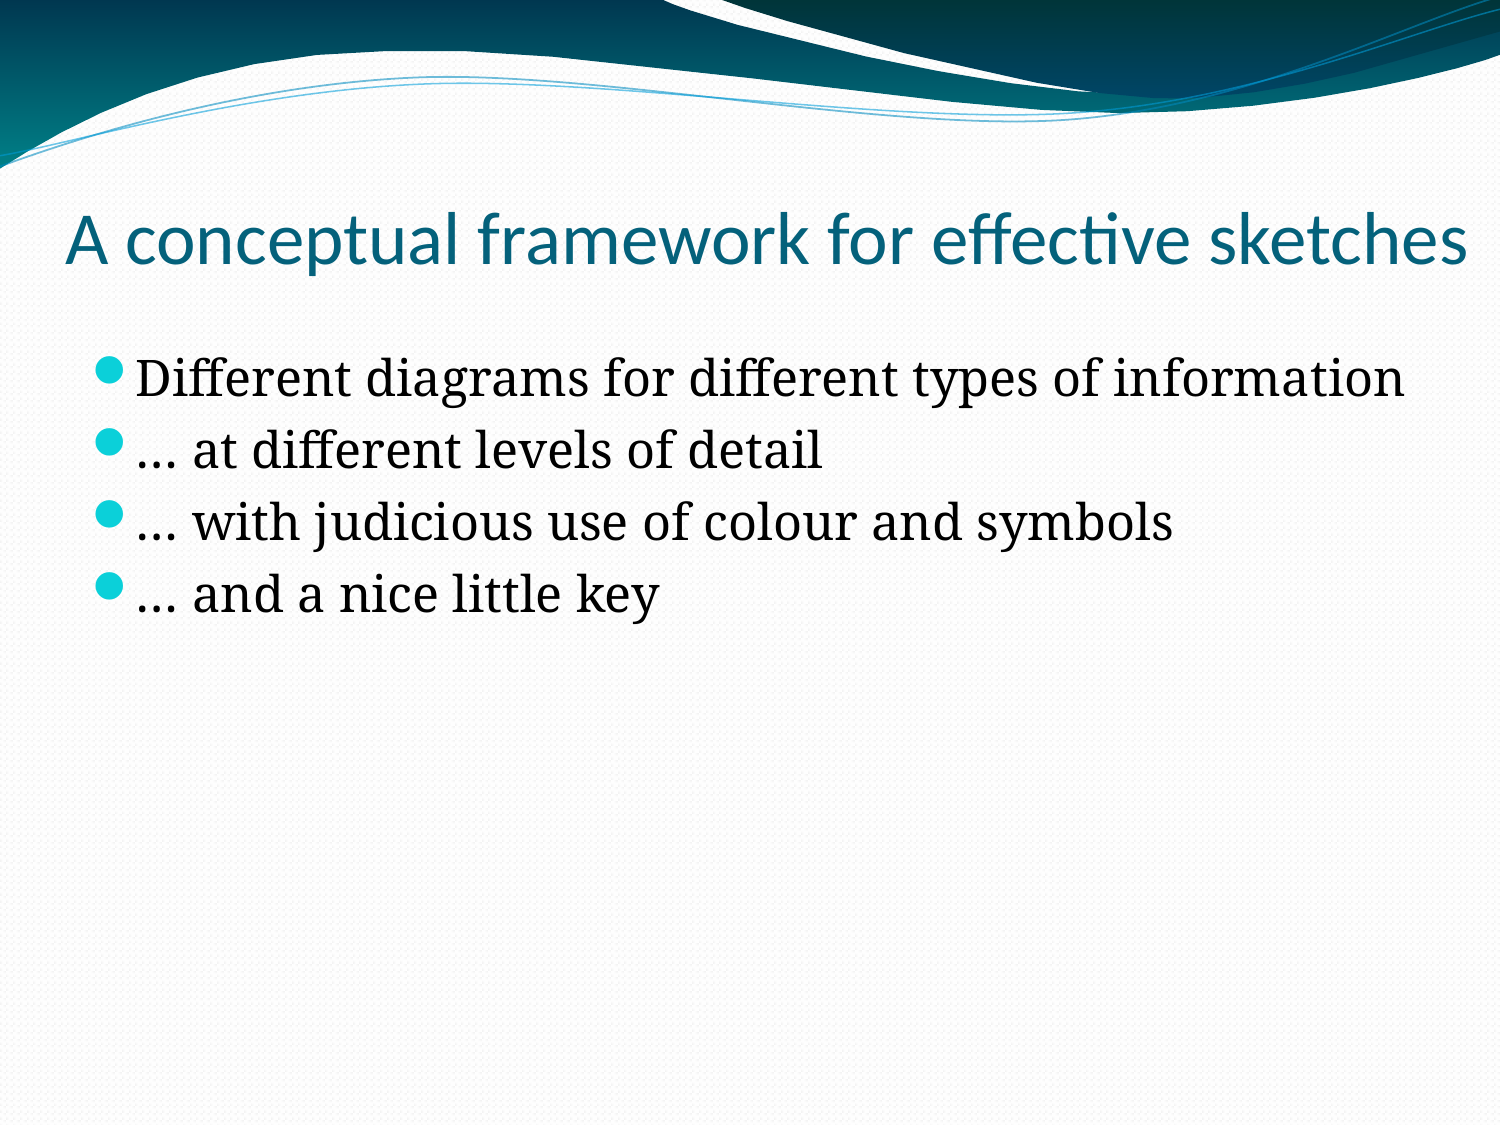

# A conceptual framework for effective sketches
Different diagrams for different types of information
… at different levels of detail
… with judicious use of colour and symbols
… and a nice little key